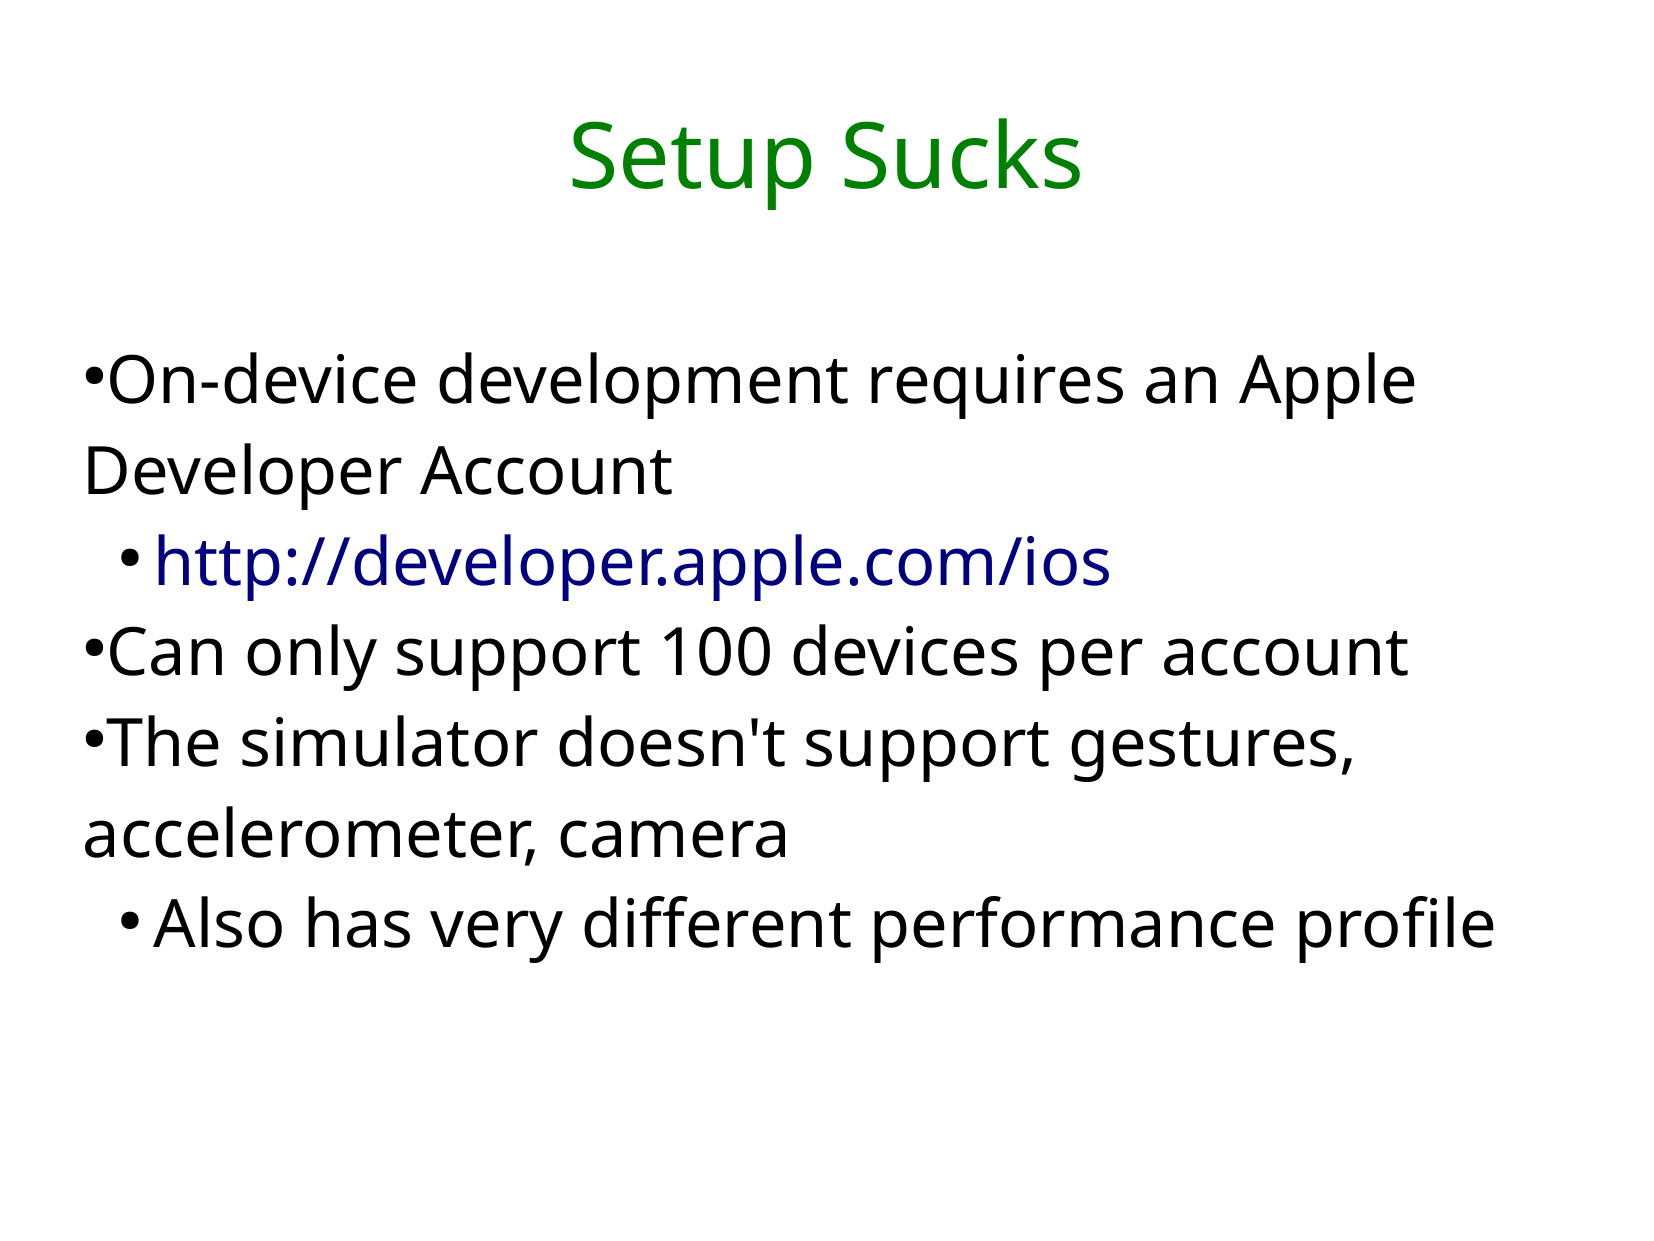

# Setup Sucks
On-device development requires an Apple Developer Account
http://developer.apple.com/ios
Can only support 100 devices per account
The simulator doesn't support gestures, accelerometer, camera
Also has very different performance profile